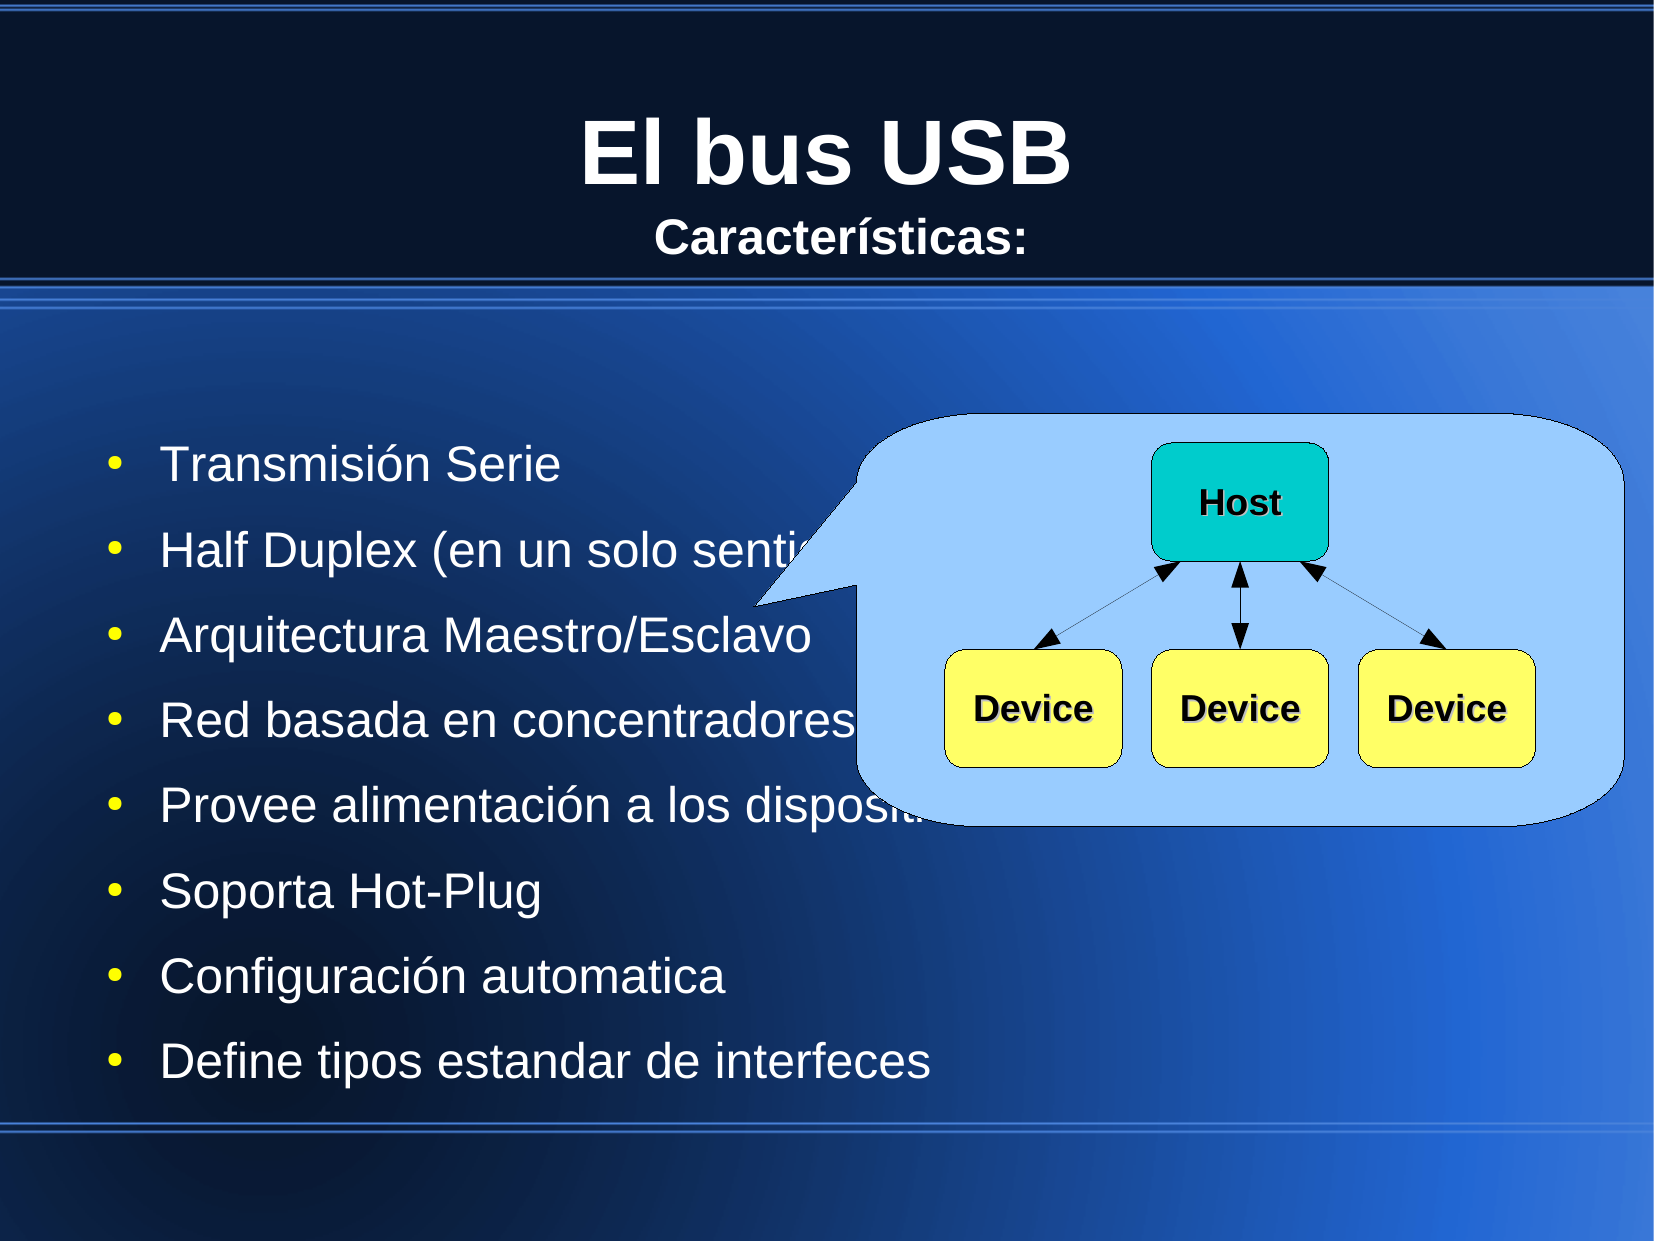

# El bus USB
Características:
Transmisión Serie
Half Duplex (en un solo sentido al mismo tiempo)
Arquitectura Maestro/Esclavo
Red basada en concentradores
Provee alimentación a los dispositivos
Soporta Hot-Plug
Configuración automatica
Define tipos estandar de interfeces
Host
Device
Device
Device